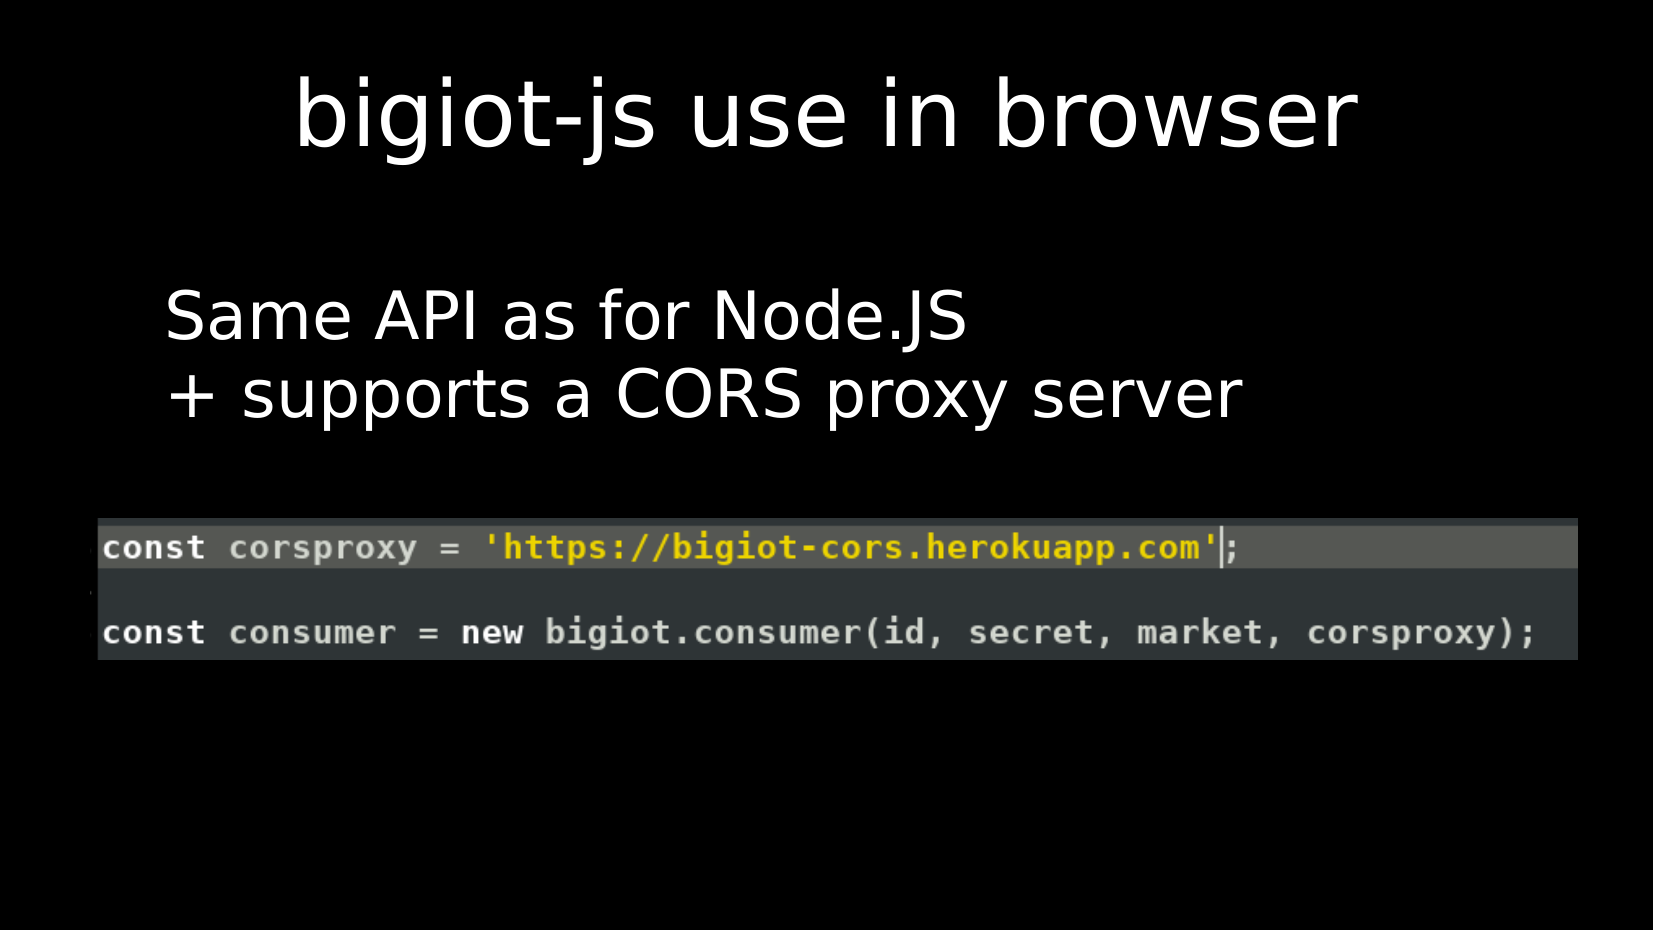

# bigiot-js use in browser
Same API as for Node.JS
+ supports a CORS proxy server